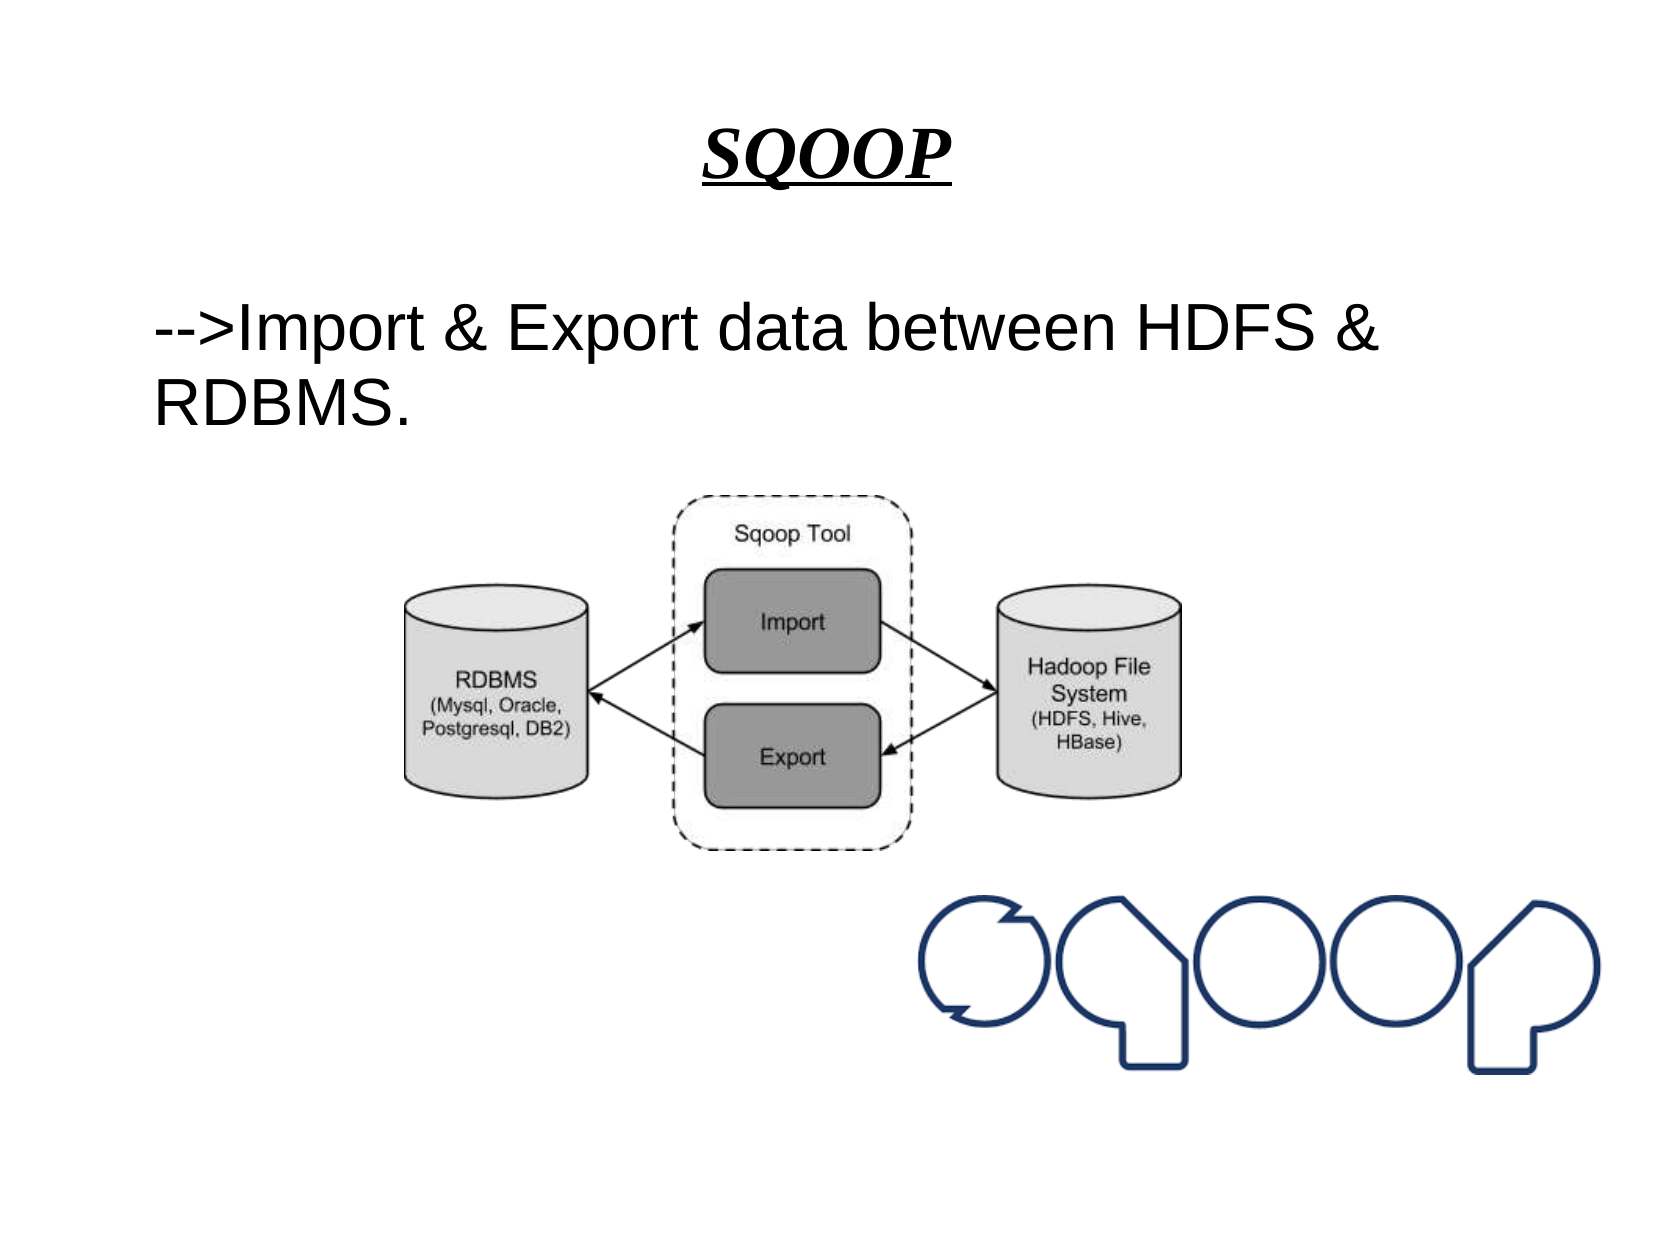

# SQOOP
-->Import & Export data between HDFS & RDBMS.